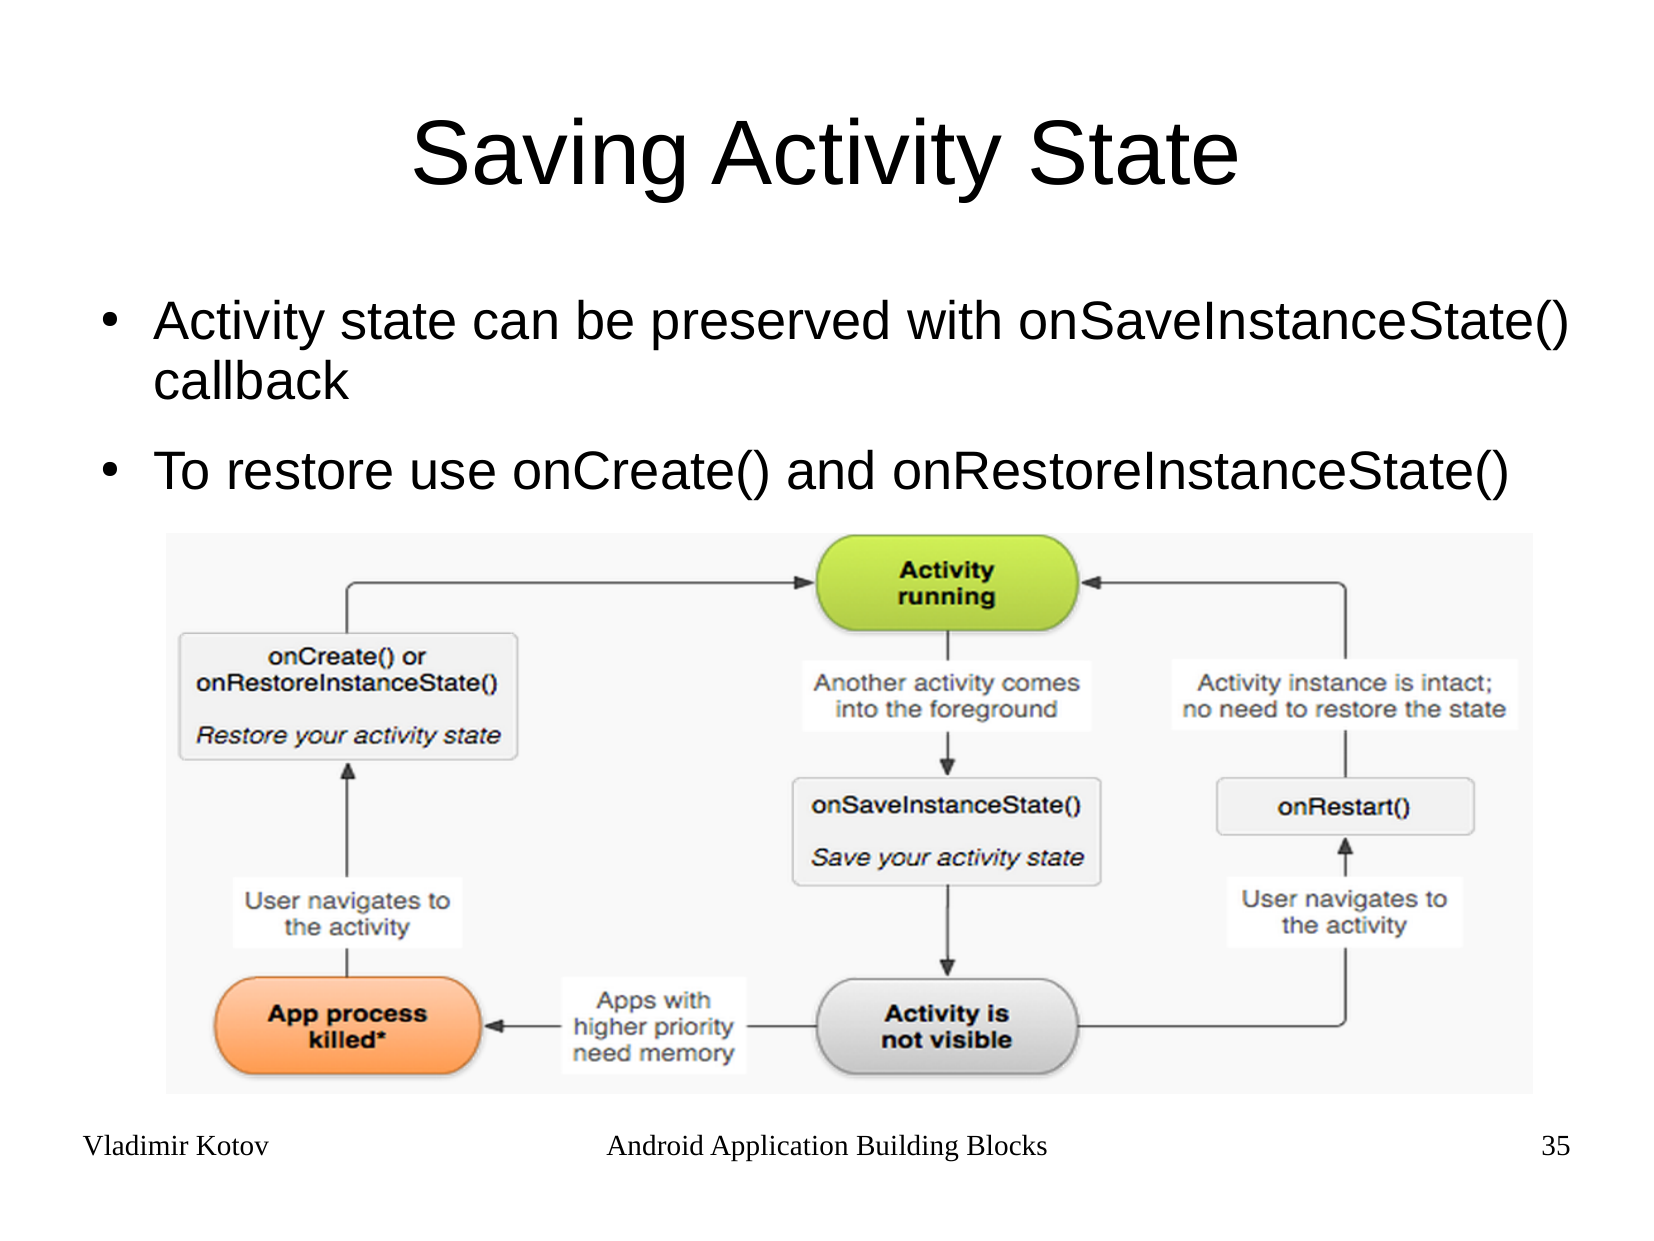

# Saving Activity State
Activity state can be preserved with onSaveInstanceState() callback
To restore use onCreate() and onRestoreInstanceState()
Vladimir Kotov
Android Application Building Blocks
35